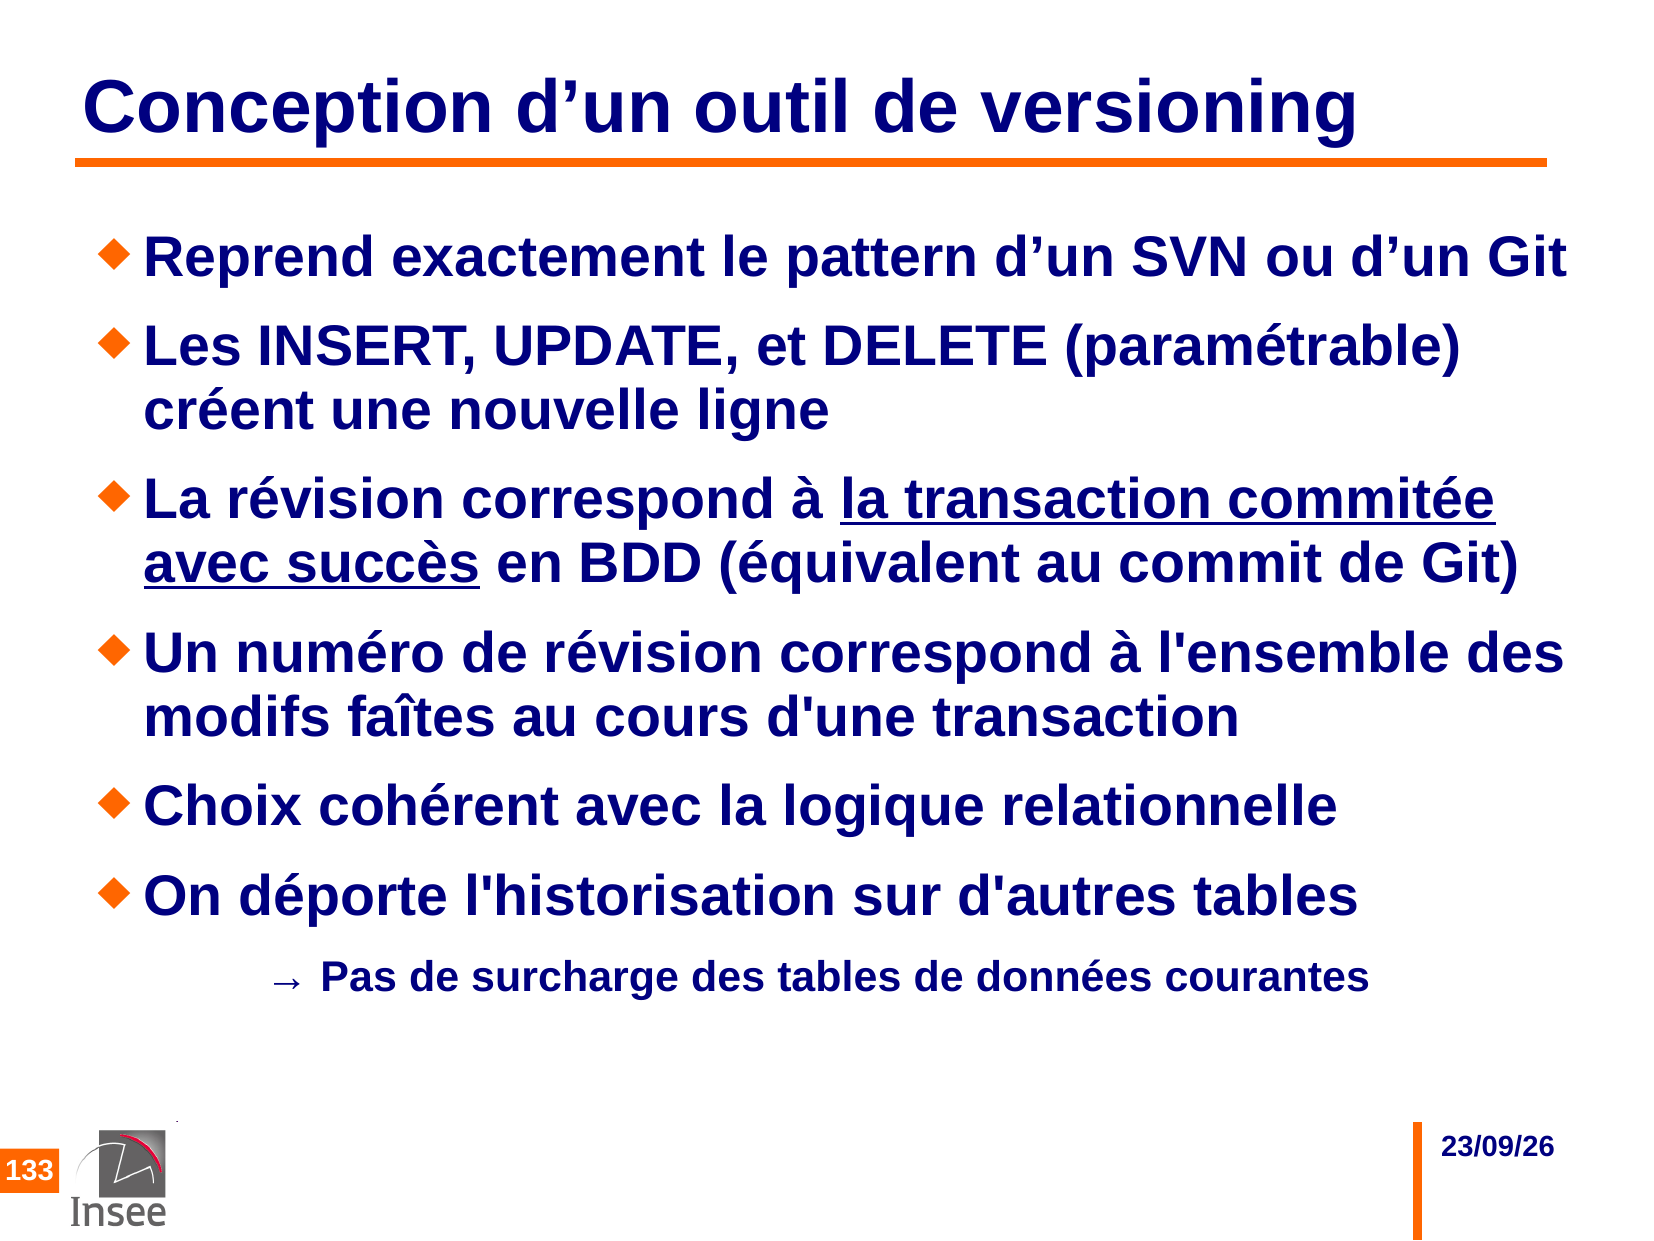

# Conception d’un outil de versioning
Reprend exactement le pattern d’un SVN ou d’un Git
Les INSERT, UPDATE, et DELETE (paramétrable) créent une nouvelle ligne
La révision correspond à la transaction commitée avec succès en BDD (équivalent au commit de Git)
Un numéro de révision correspond à l'ensemble des modifs faîtes au cours d'une transaction
Choix cohérent avec la logique relationnelle
On déporte l'historisation sur d'autres tables
→ Pas de surcharge des tables de données courantes
133